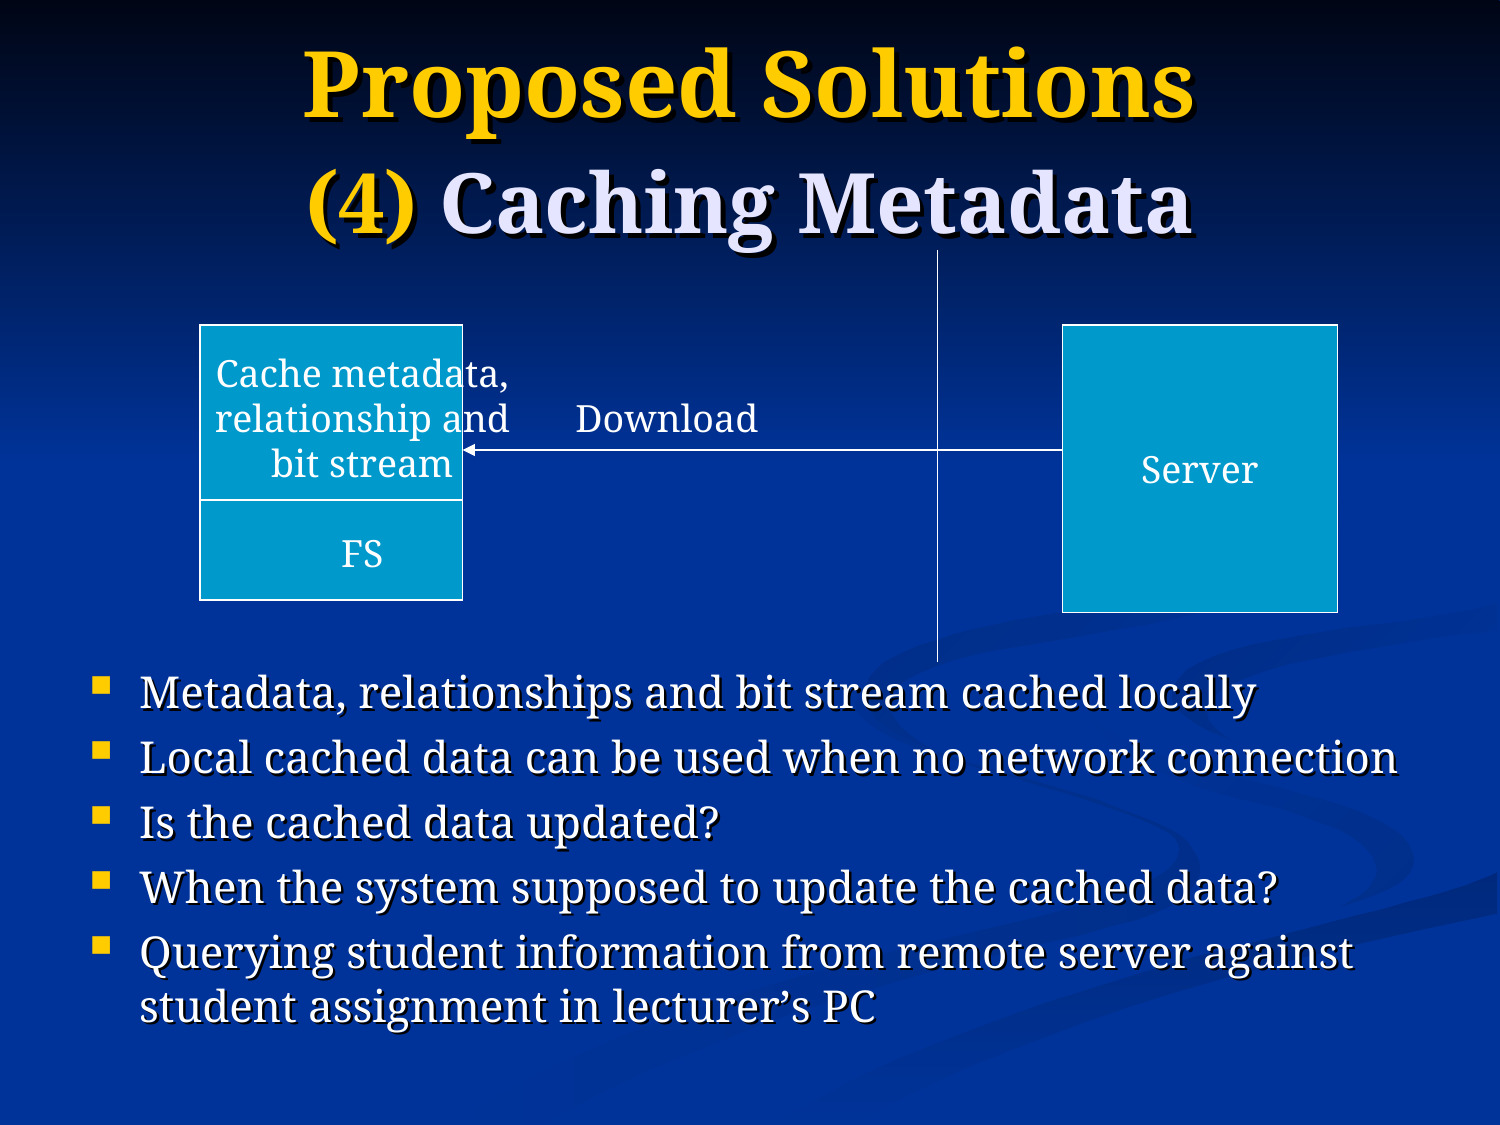

# Proposed Solutions (4) Caching Metadata
Metadata, relationships and bit stream cached locally
Local cached data can be used when no network connection
Is the cached data updated?
When the system supposed to update the cached data?
Querying student information from remote server against student assignment in lecturer’s PC
Cache metadata,
relationship and
bit stream
FS
Server
Download